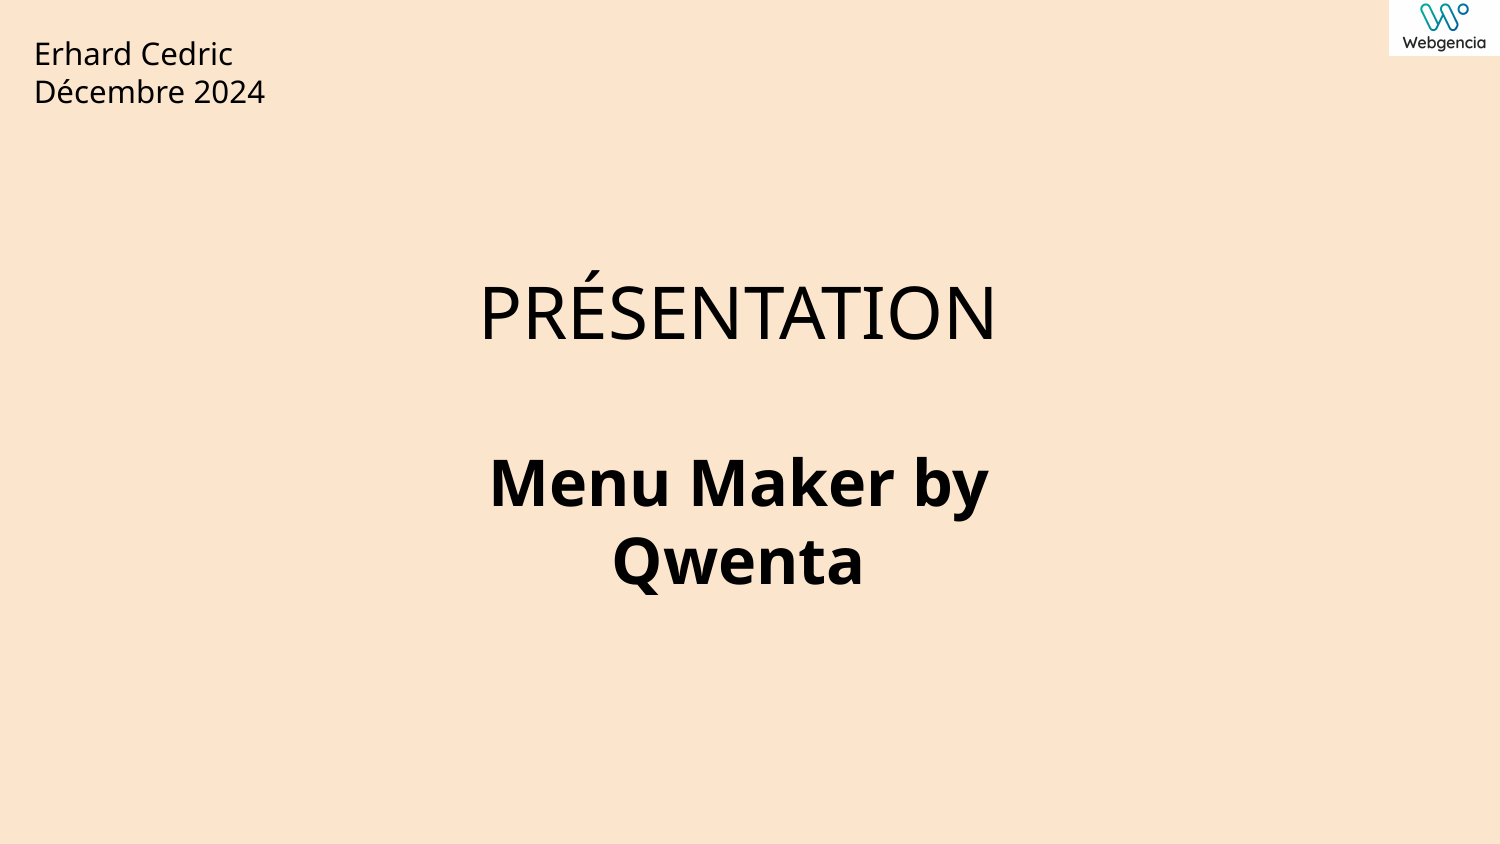

Erhard Cedric
Décembre 2024
PRÉSENTATION
Menu Maker by Qwenta